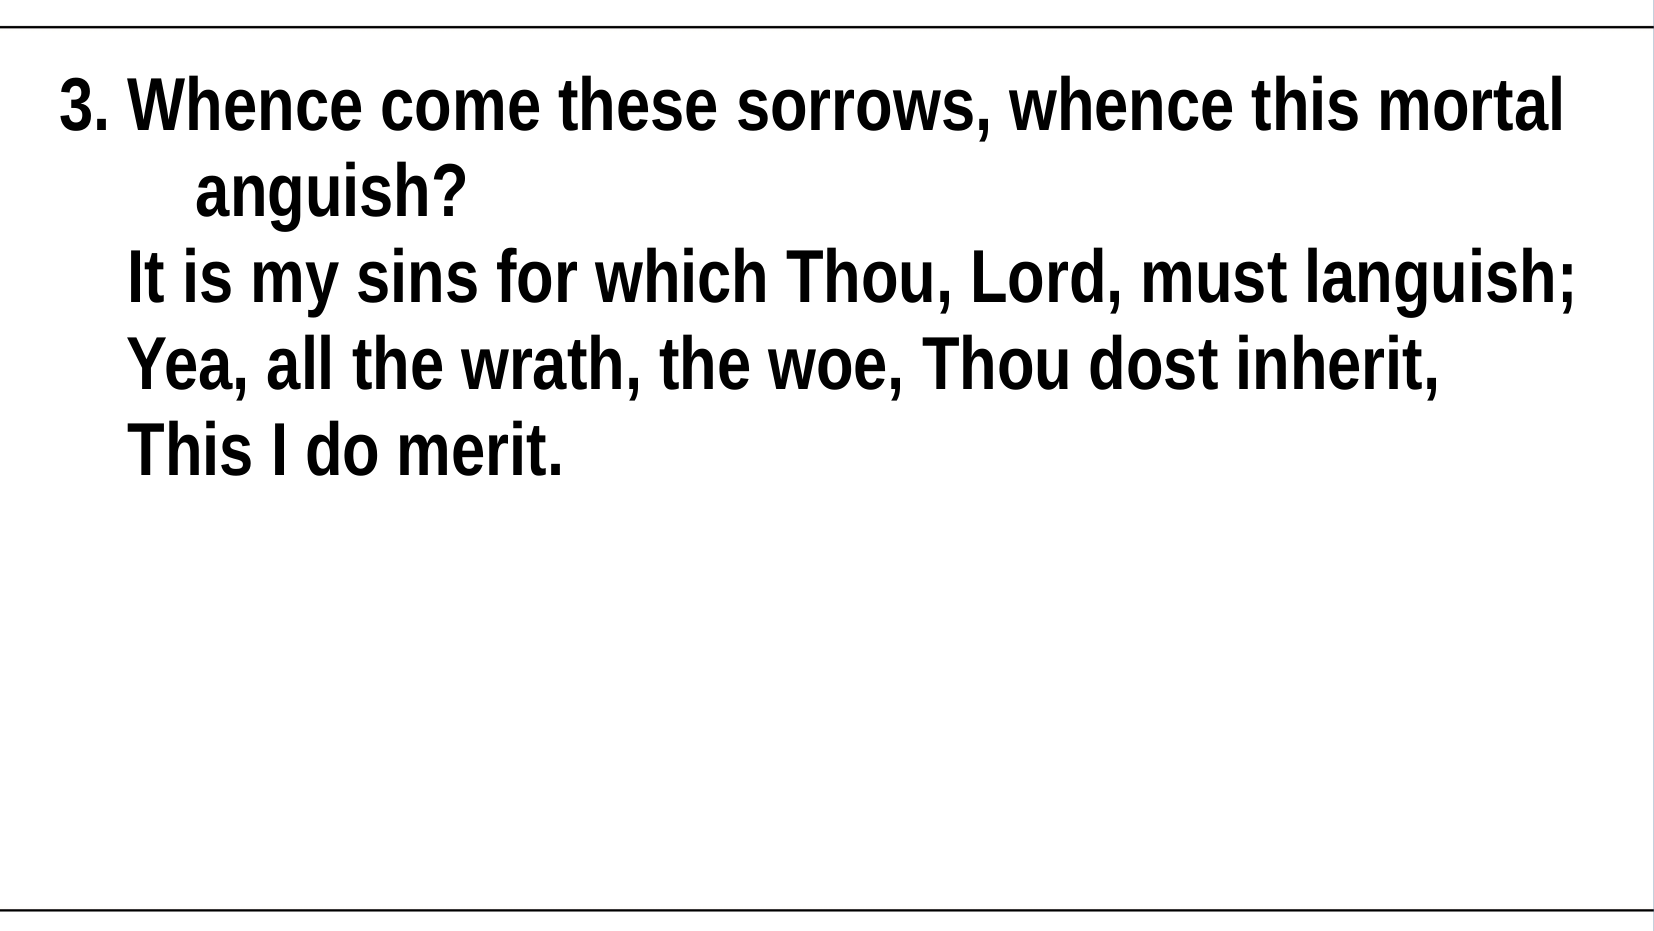

3. Whence come these sorrows, whence this mortal
 anguish?
 It is my sins for which Thou, Lord, must languish;
 Yea, all the wrath, the woe, Thou dost inherit,
 This I do merit.